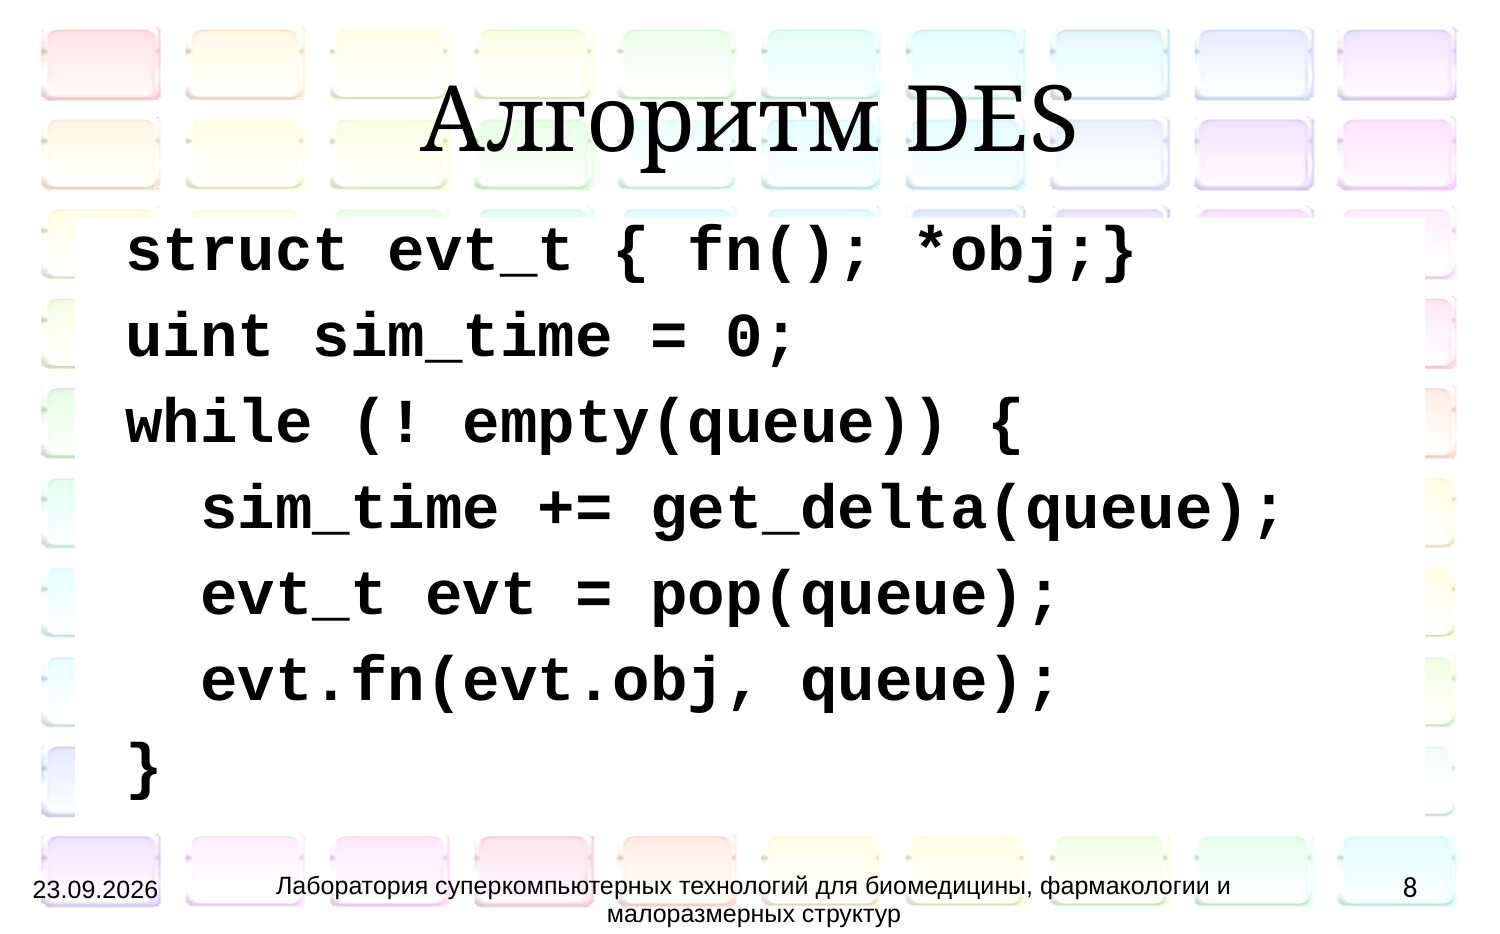

# Алгоритм DES
struct evt_t { fn(); *obj;}
uint sim_time = 0;
while (! empty(queue)) {
 sim_time += get_delta(queue);
 evt_t evt = pop(queue);
 evt.fn(evt.obj, queue);
}
Лаборатория суперкомпьютерных технологий для биомедицины, фармакологии и малоразмерных структур
7